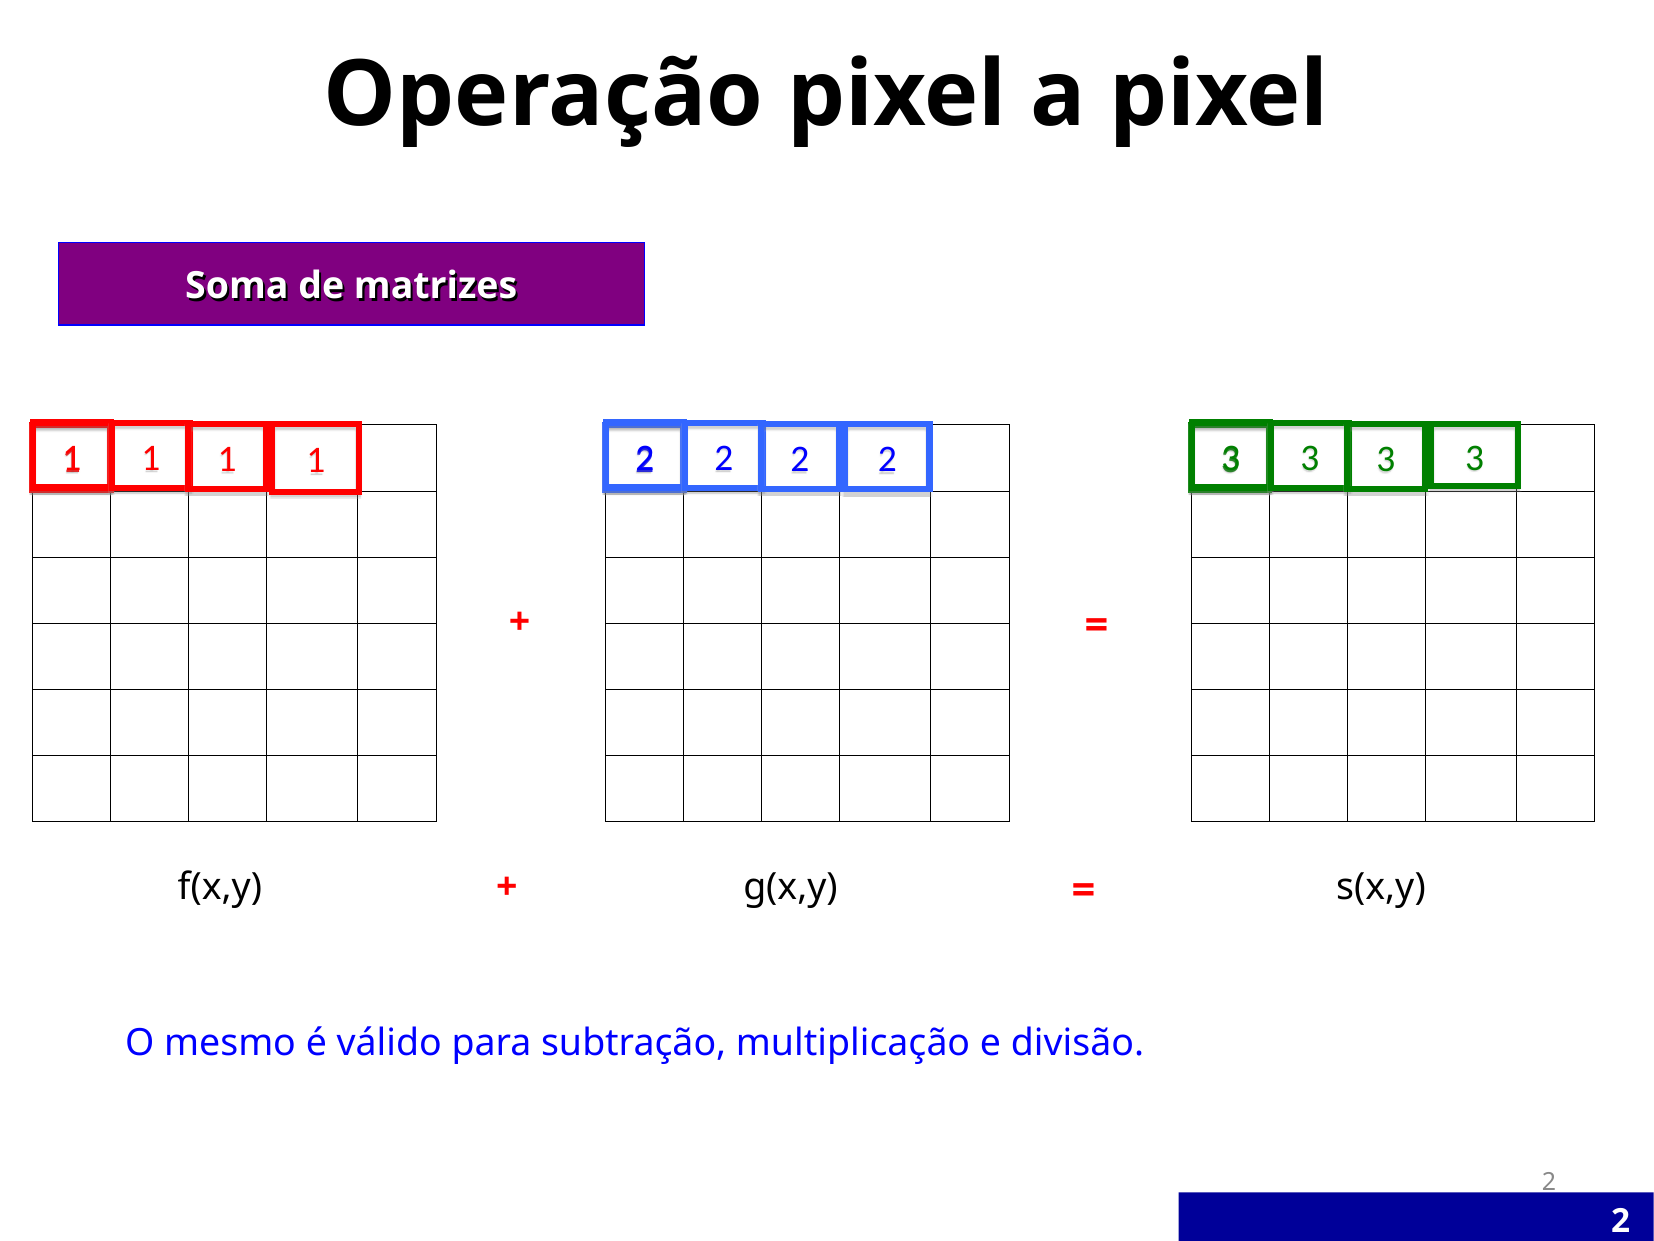

Operação pixel a pixel
Soma de matrizes
1
2
3
1
2
3
1
2
3
1
2
3
1
| | | | | |
| --- | --- | --- | --- | --- |
| | | | | |
| | | | | |
| | | | | |
| | | | | |
| | | | | |
2
| | | | | |
| --- | --- | --- | --- | --- |
| | | | | |
| | | | | |
| | | | | |
| | | | | |
| | | | | |
3
| | | | | |
| --- | --- | --- | --- | --- |
| | | | | |
| | | | | |
| | | | | |
| | | | | |
| | | | | |
+
=
f(x,y)
+
g(x,y)
s(x,y)
=
O mesmo é válido para subtração, multiplicação e divisão.